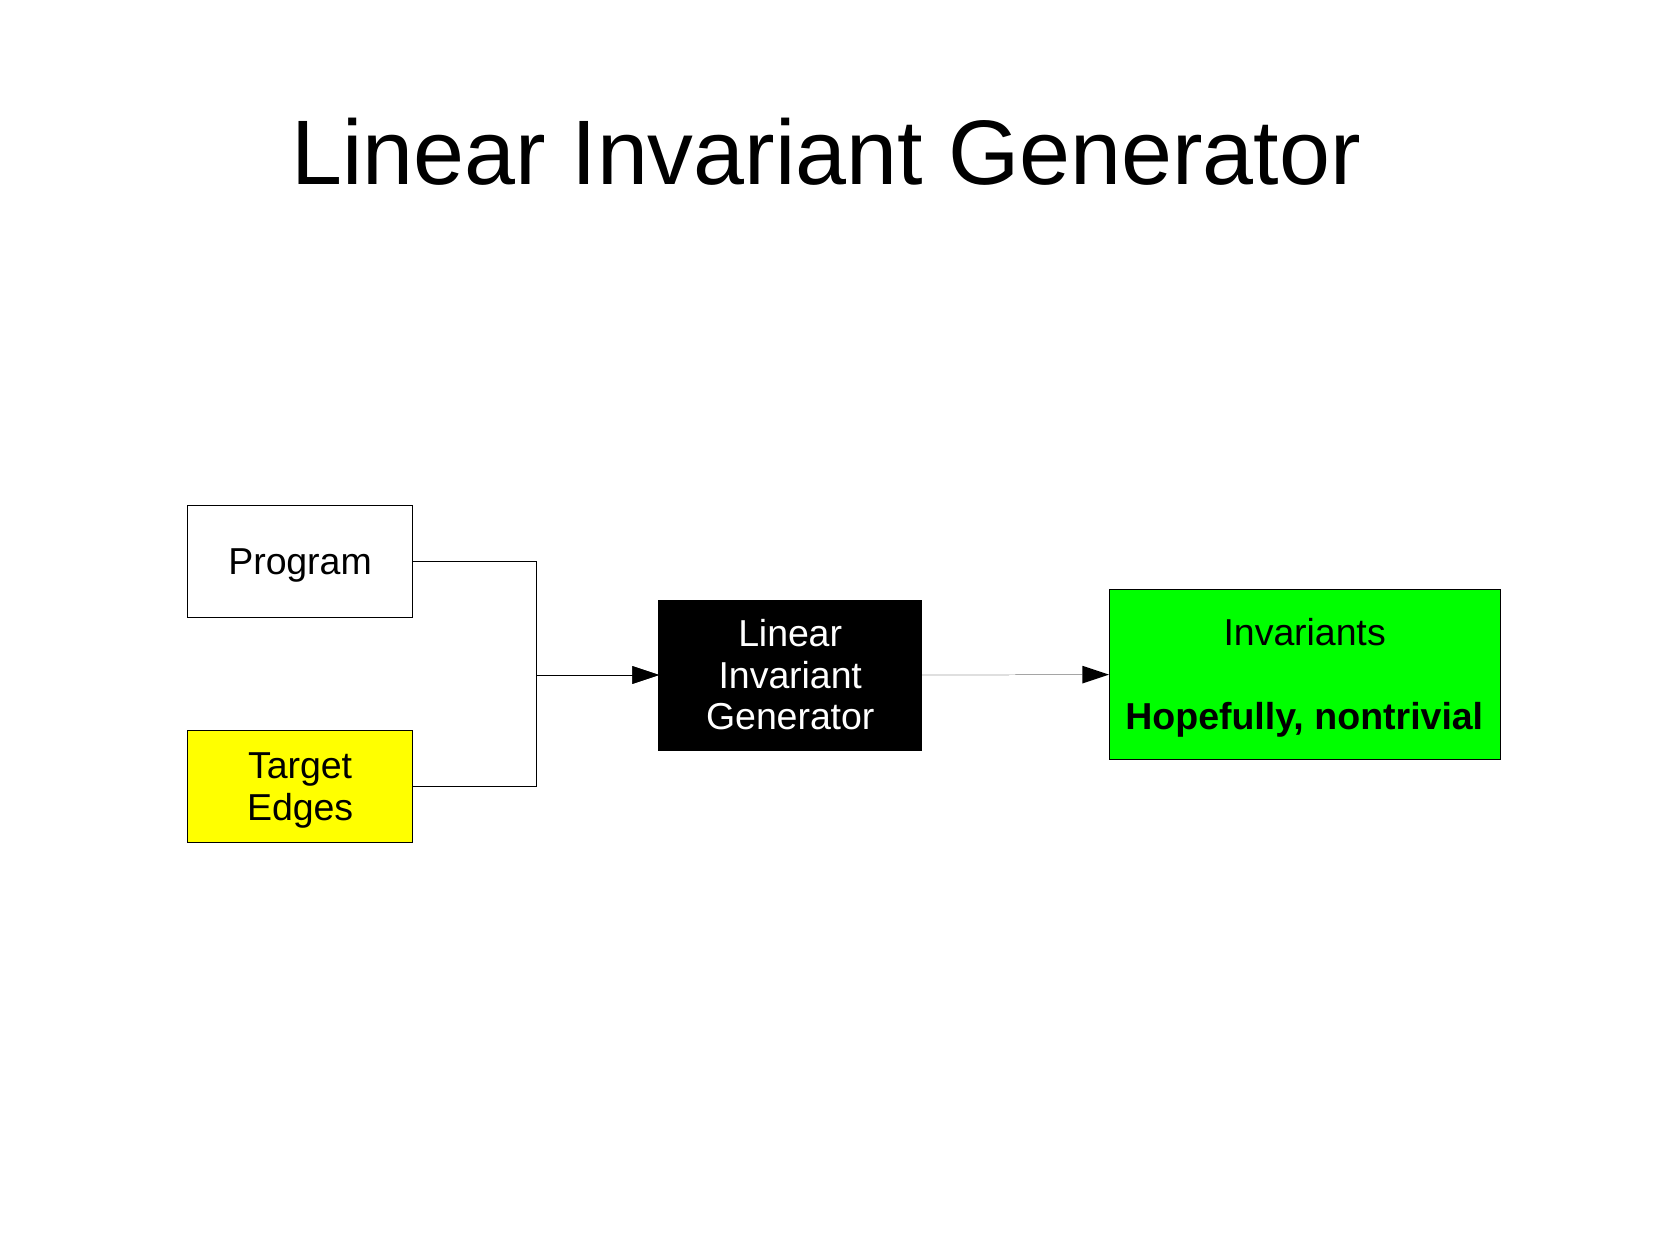

# Linear Invariant Generator
Program
Invariants
Hopefully, nontrivial
Linear
Invariant
Generator
Target
Edges